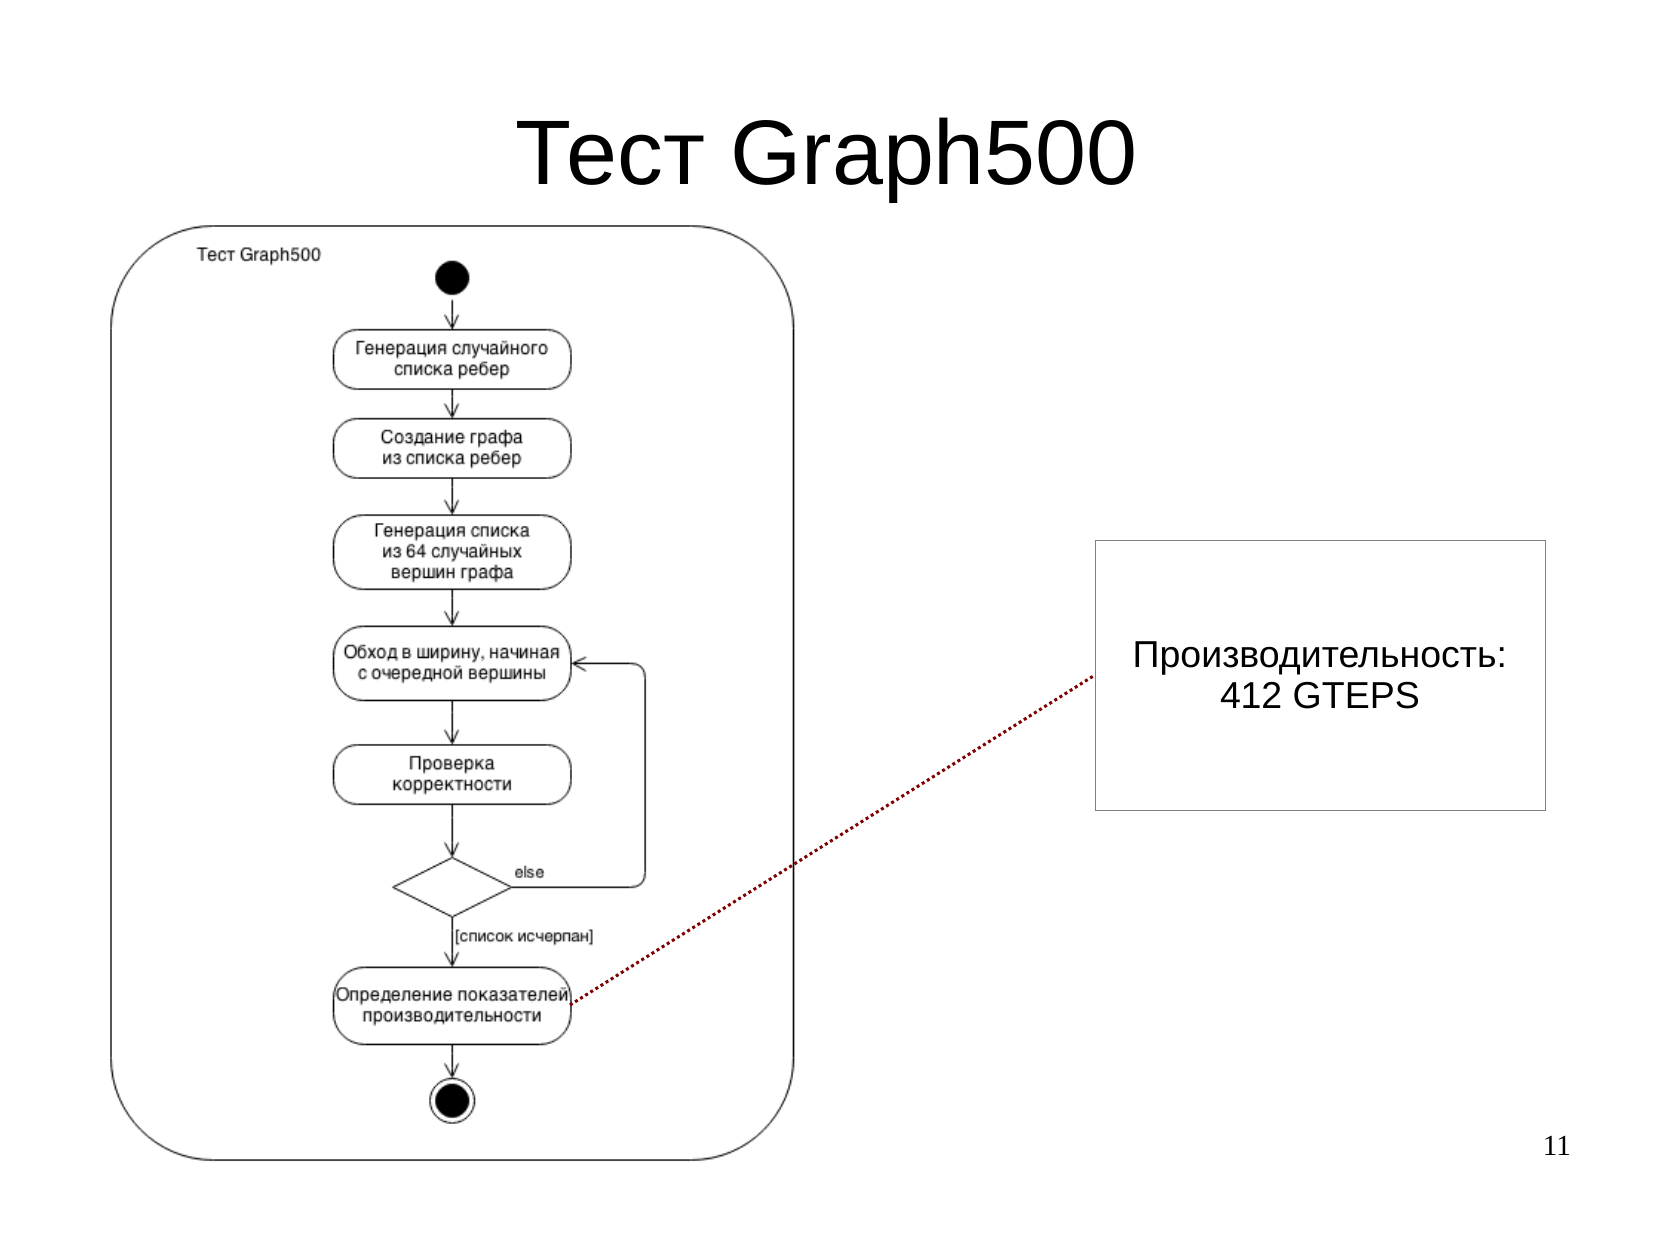

# Тест Graph500
Производительность:
412 GTEPS
11